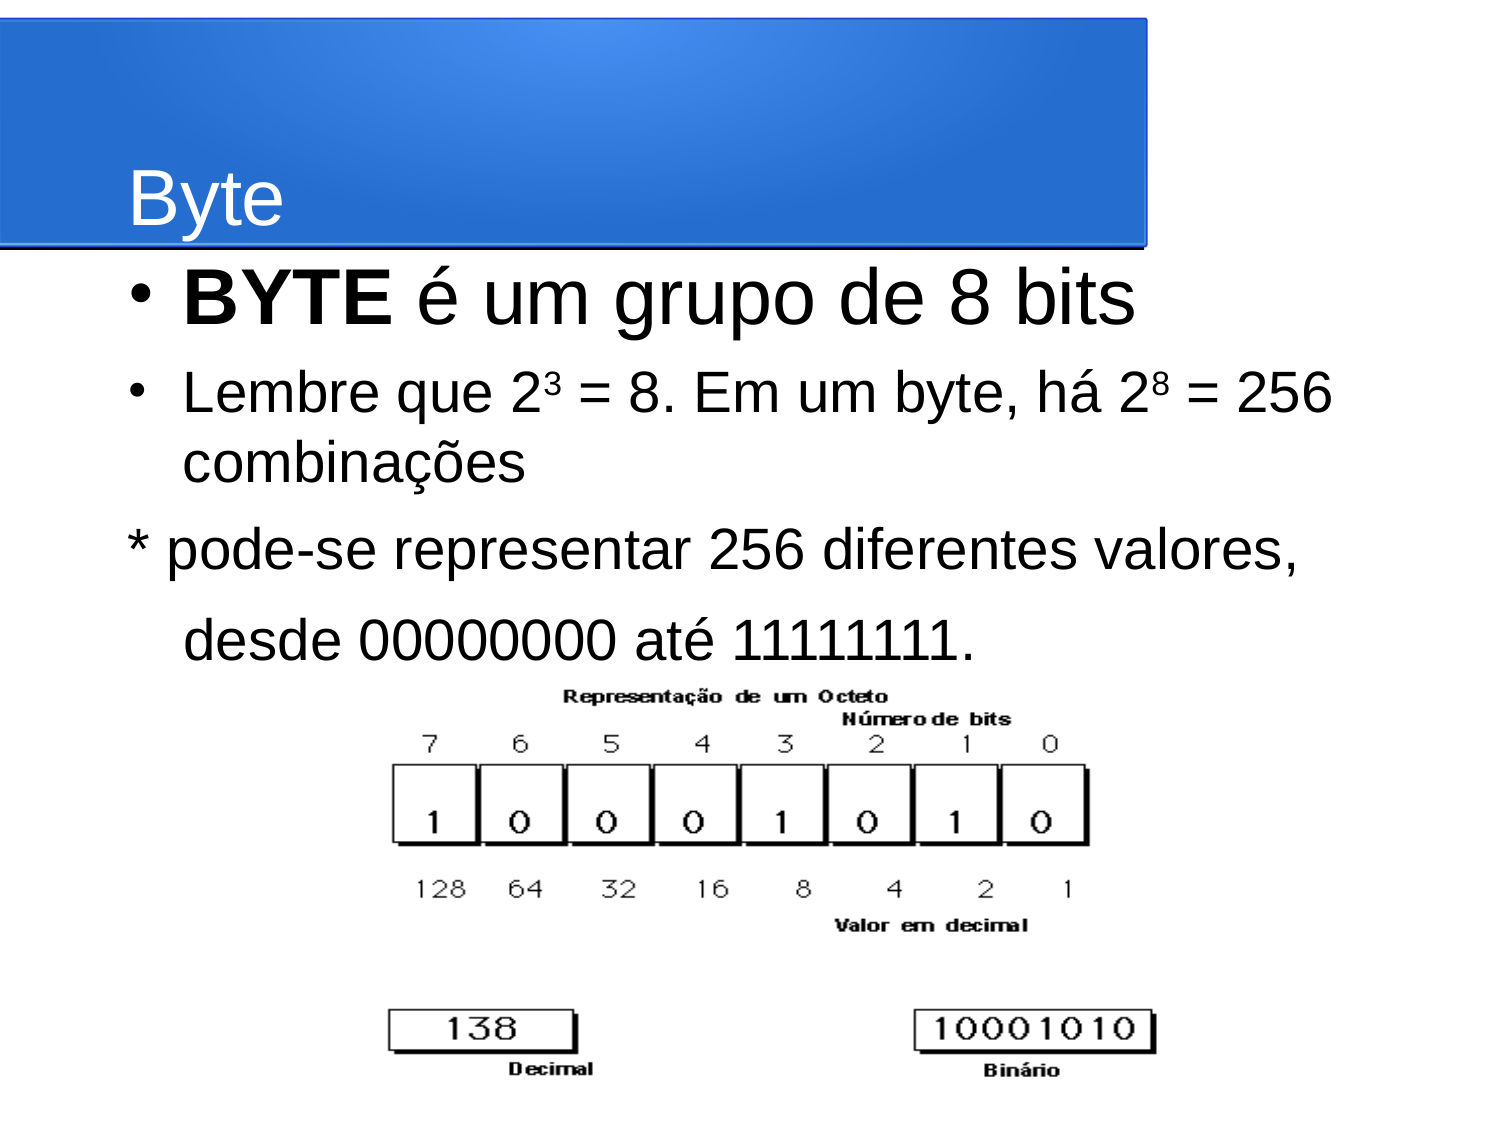

# Byte
BYTE é um grupo de 8 bits
Lembre que 23 = 8. Em um byte, há 28 = 256 combinações
* pode-se representar 256 diferentes valores, desde 00000000 até 11111111.